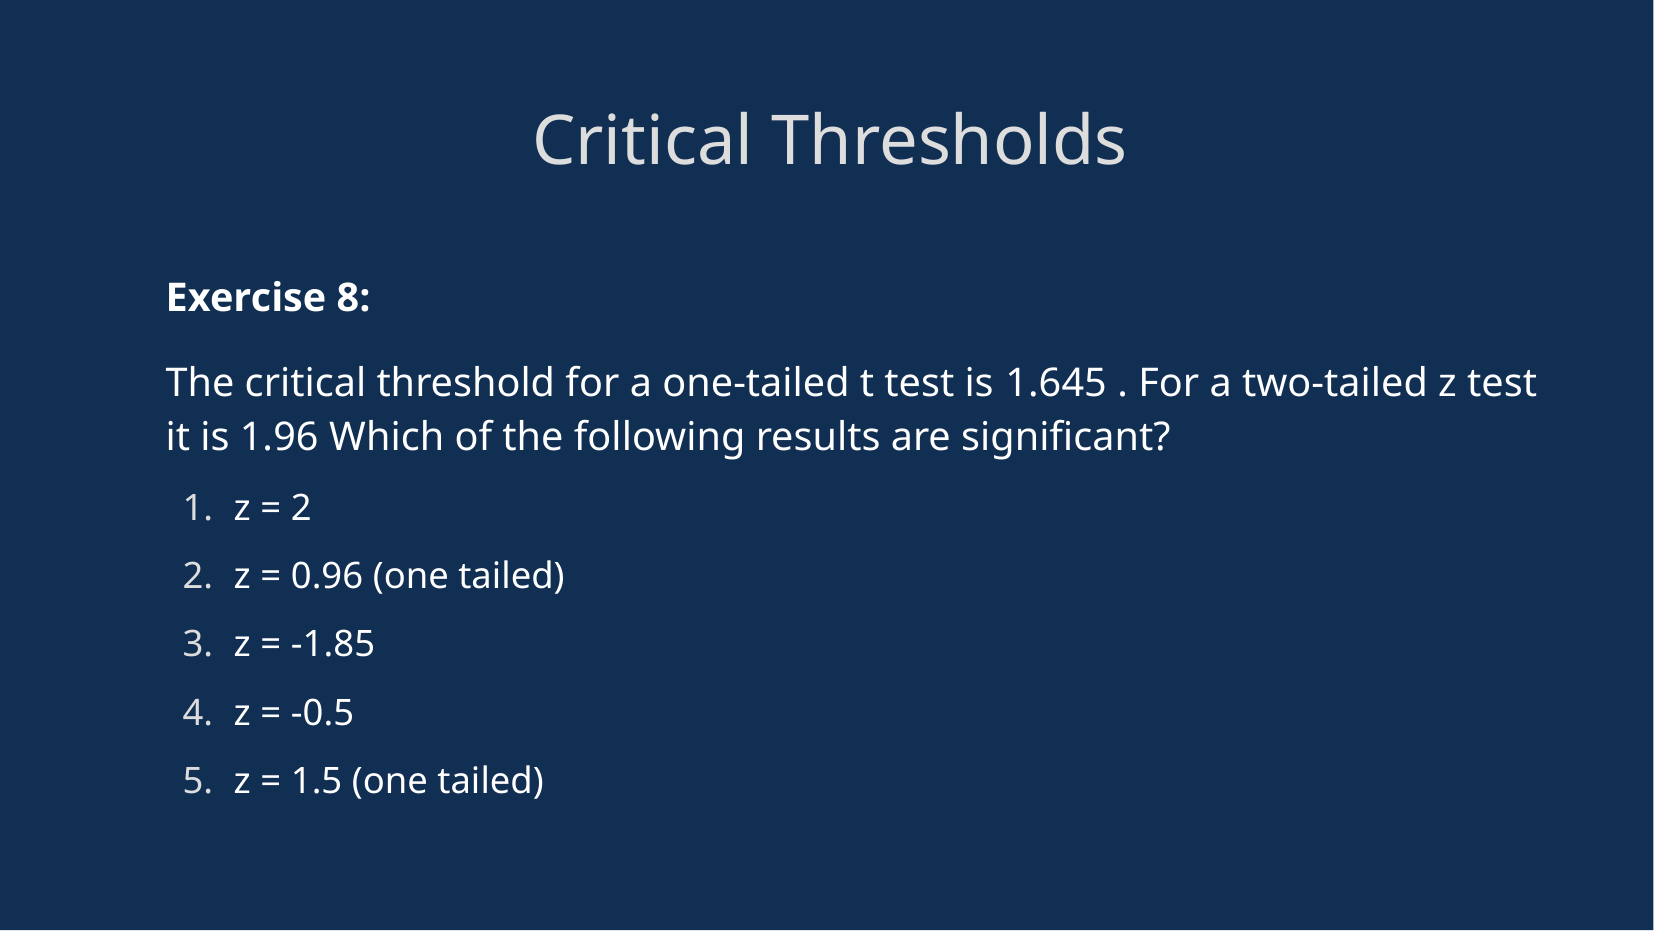

# Critical Thresholds
Exercise 8:
The critical threshold for a one-tailed t test is 1.645 . For a two-tailed z test it is 1.96 Which of the following results are significant?
z = 2
z = 0.96 (one tailed)
z = -1.85
z = -0.5
z = 1.5 (one tailed)